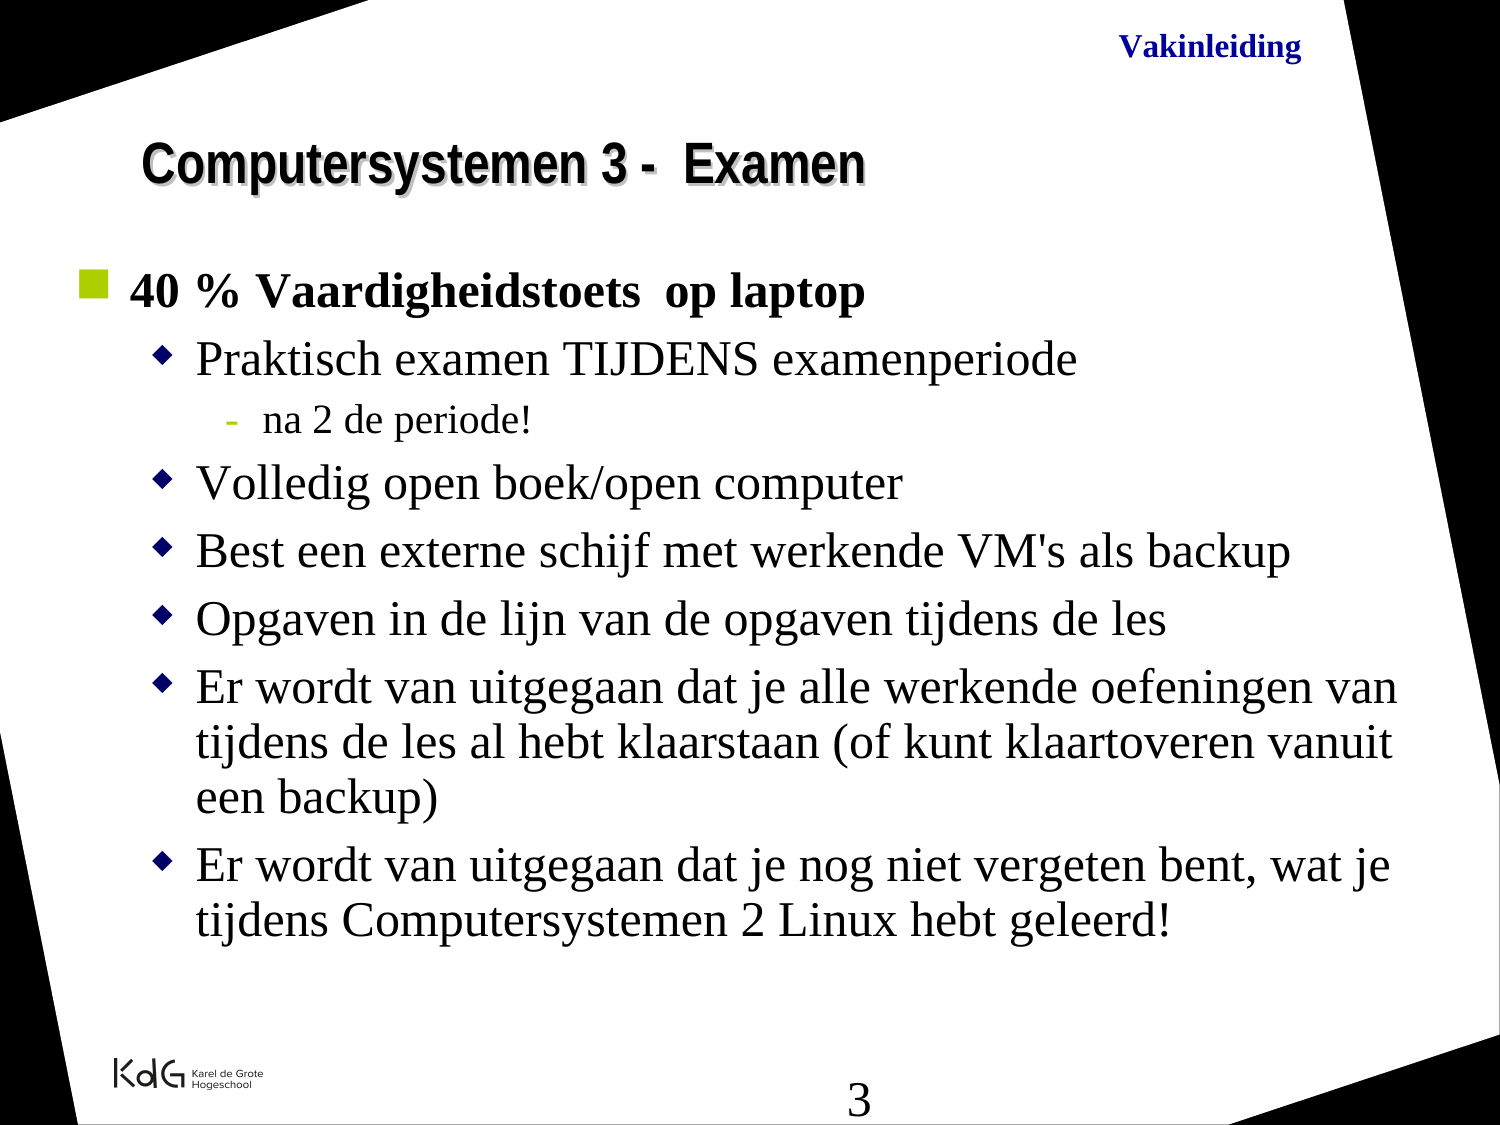

# Computersystemen 3 - Examen
40 % Vaardigheidstoets 	op laptop
Praktisch examen TIJDENS examenperiode
na 2 de periode!
Volledig open boek/open computer
Best een externe schijf met werkende VM's als backup
Opgaven in de lijn van de opgaven tijdens de les
Er wordt van uitgegaan dat je alle werkende oefeningen van tijdens de les al hebt klaarstaan (of kunt klaartoveren vanuit een backup)
Er wordt van uitgegaan dat je nog niet vergeten bent, wat je tijdens Computersystemen 2 Linux hebt geleerd!